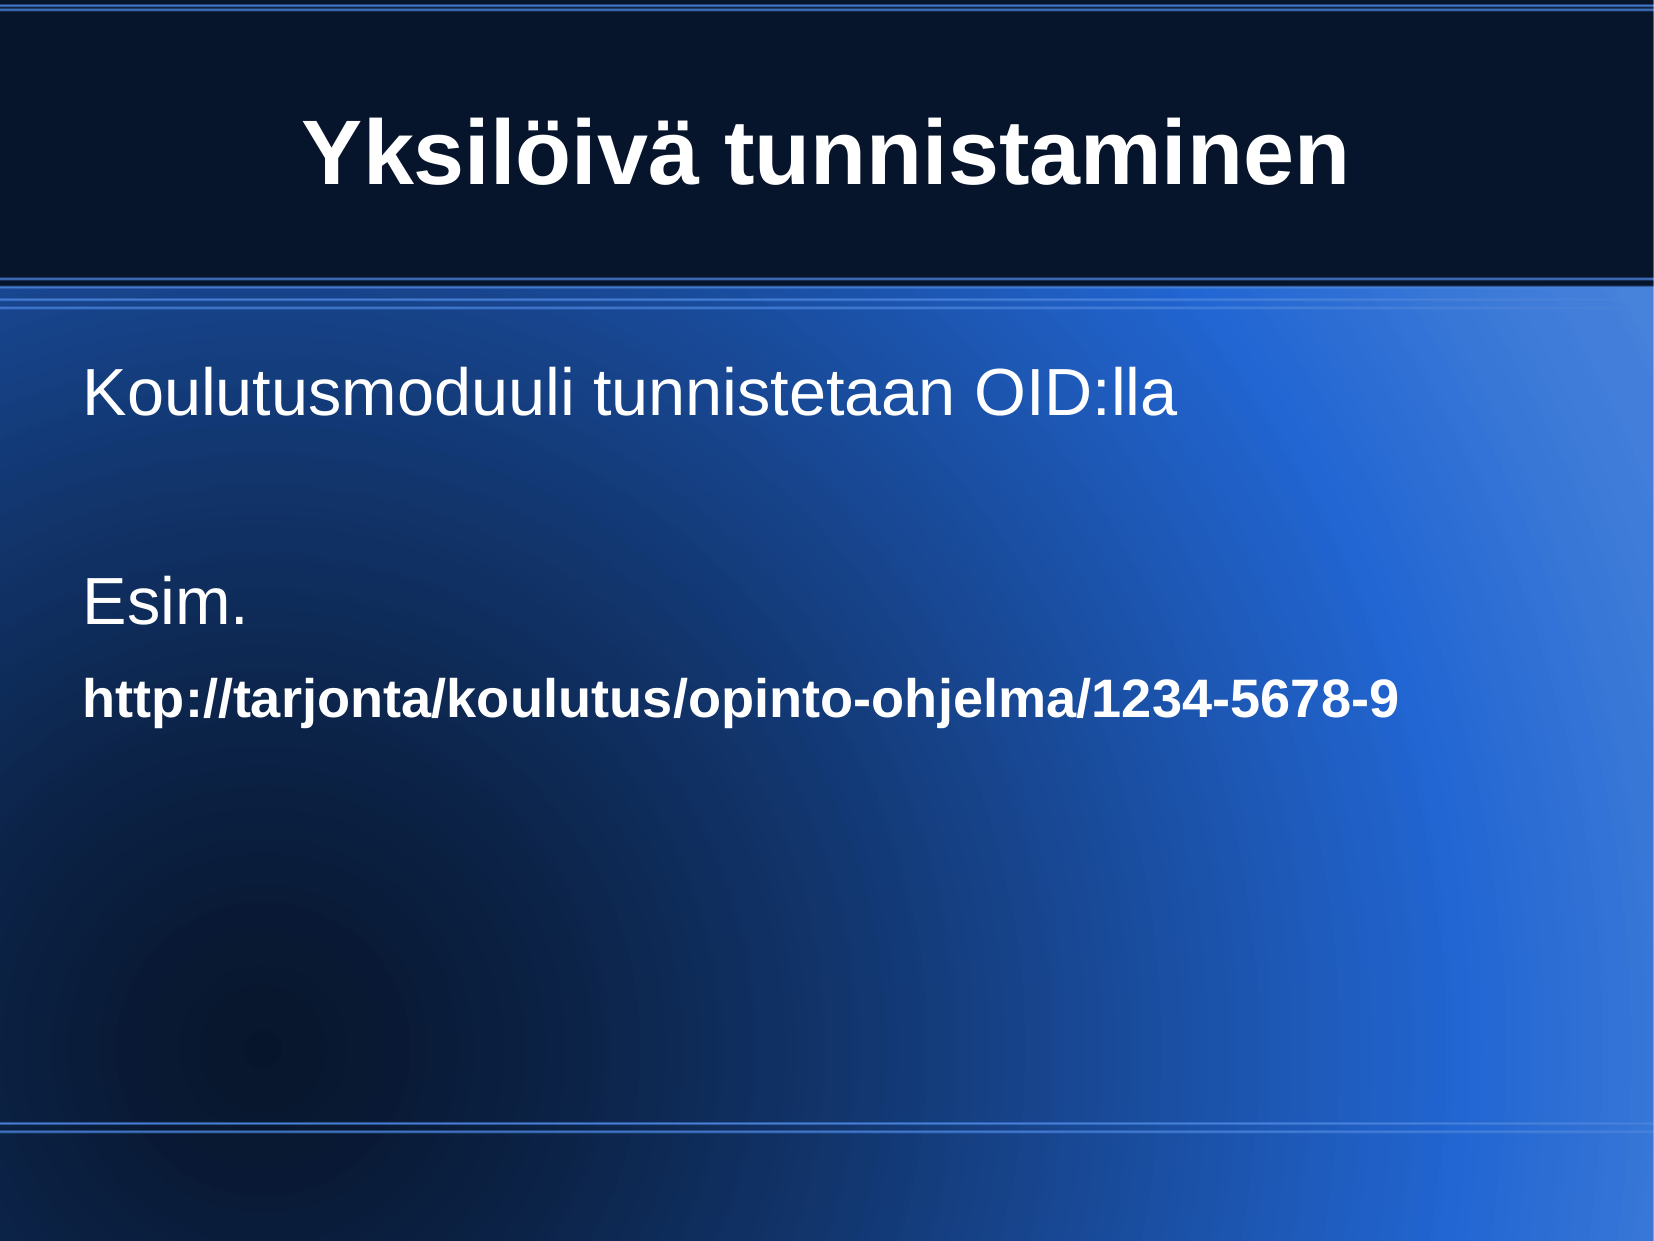

# Yksilöivä tunnistaminen
Koulutusmoduuli tunnistetaan OID:lla
Esim.
http://tarjonta/koulutus/opinto-ohjelma/1234-5678-9